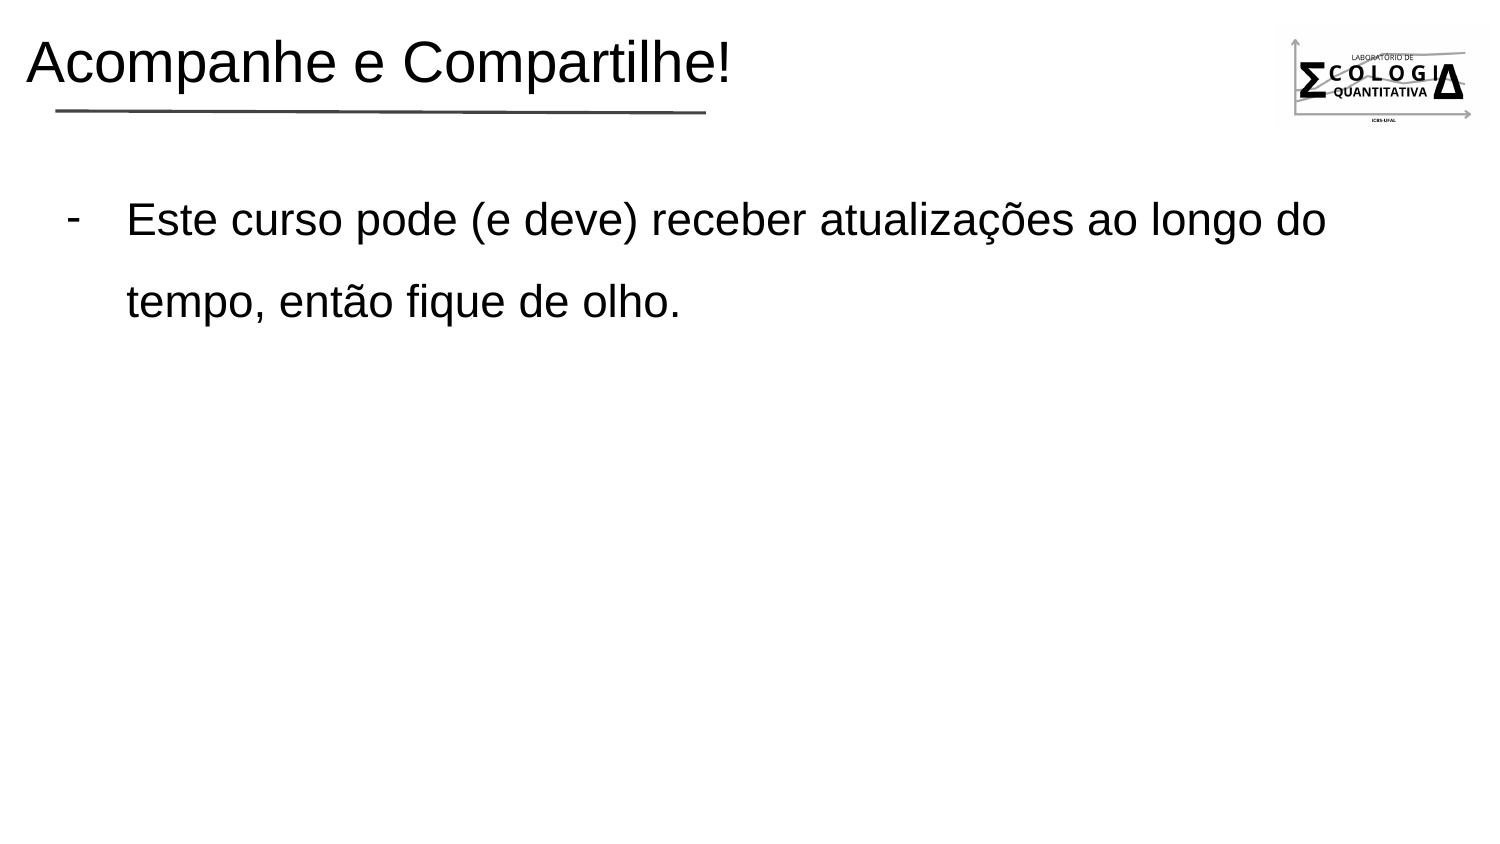

Acompanhe e Compartilhe!
Este curso pode (e deve) receber atualizações ao longo do tempo, então fique de olho.